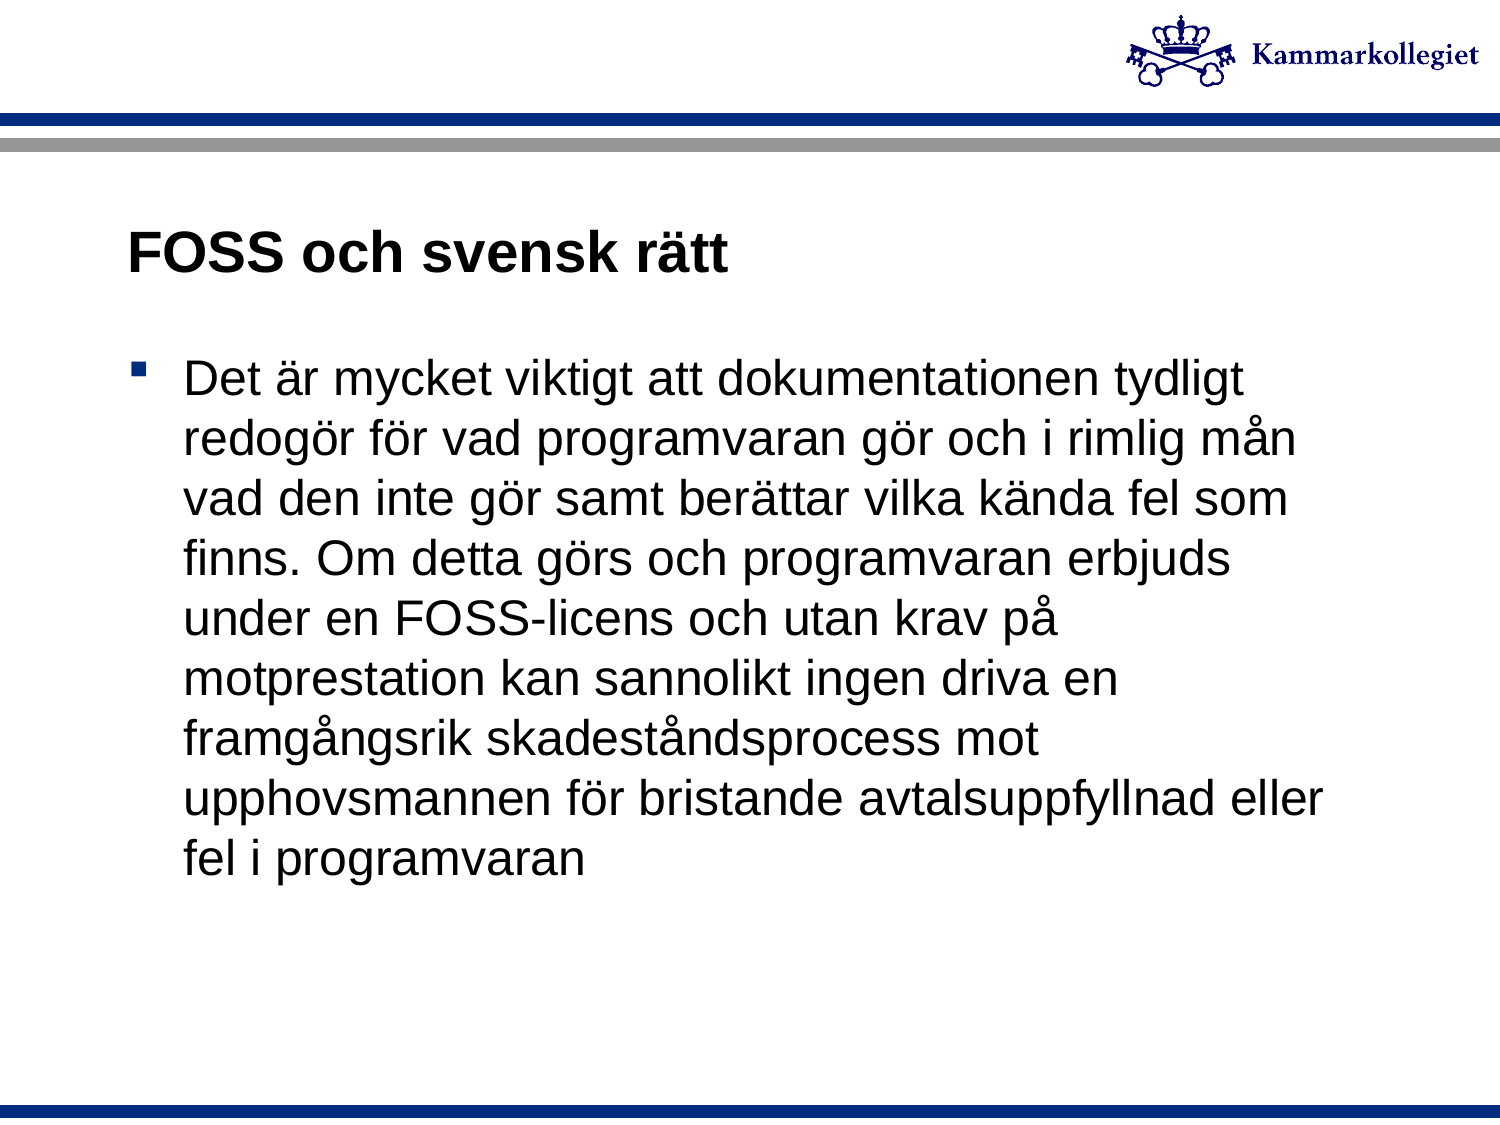

# FOSS och svensk rätt
Det är mycket viktigt att dokumentationen tydligt redogör för vad programvaran gör och i rimlig mån vad den inte gör samt berättar vilka kända fel som finns. Om detta görs och programvaran erbjuds under en FOSS-licens och utan krav på motprestation kan sannolikt ingen driva en framgångsrik skadeståndsprocess mot upphovsmannen för bristande avtalsuppfyllnad eller fel i programvaran